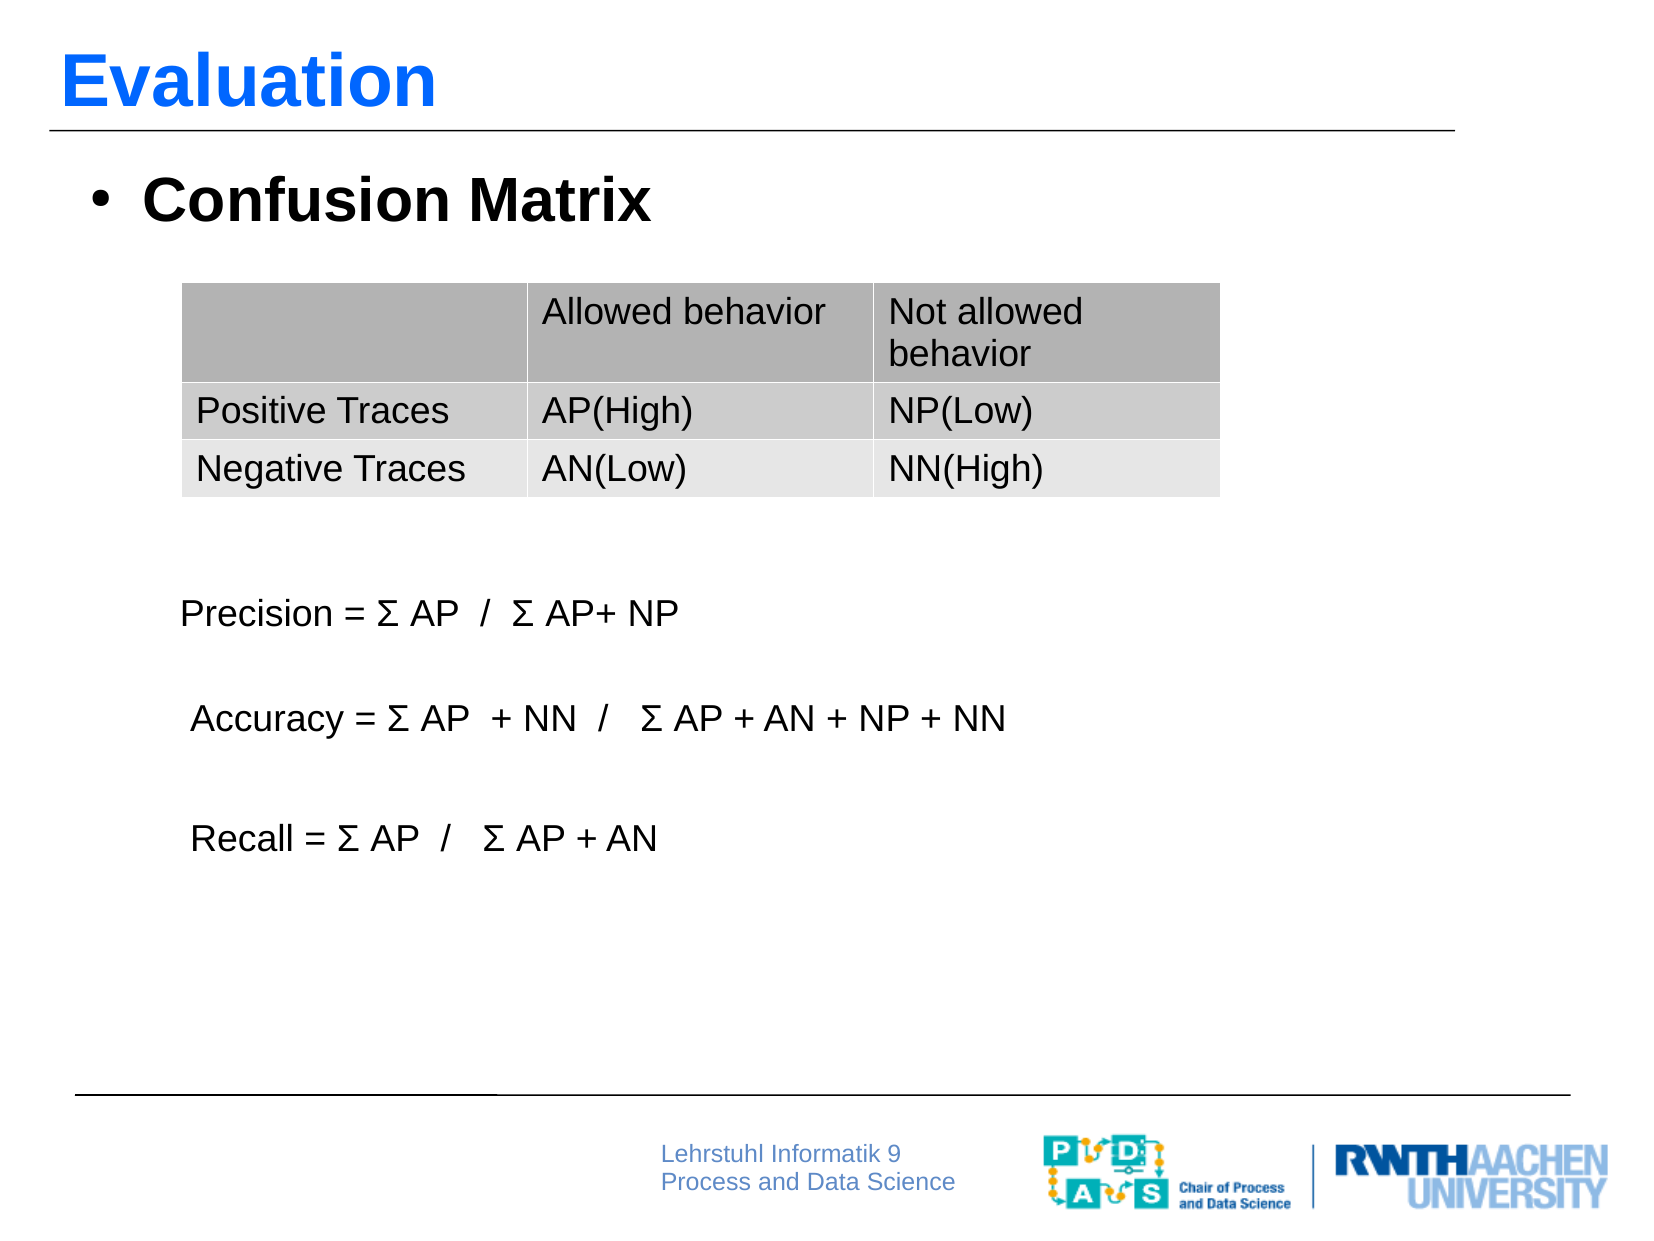

# Evaluation
Confusion Matrix
| | Allowed behavior | Not allowed behavior |
| --- | --- | --- |
| Positive Traces | AP(High) | NP(Low) |
| Negative Traces | AN(Low) | NN(High) |
Precision = Σ AP / Σ AP+ NP
 Accuracy = Σ AP + NN / Σ AP + AN + NP + NN
 Recall = Σ AP / Σ AP + AN